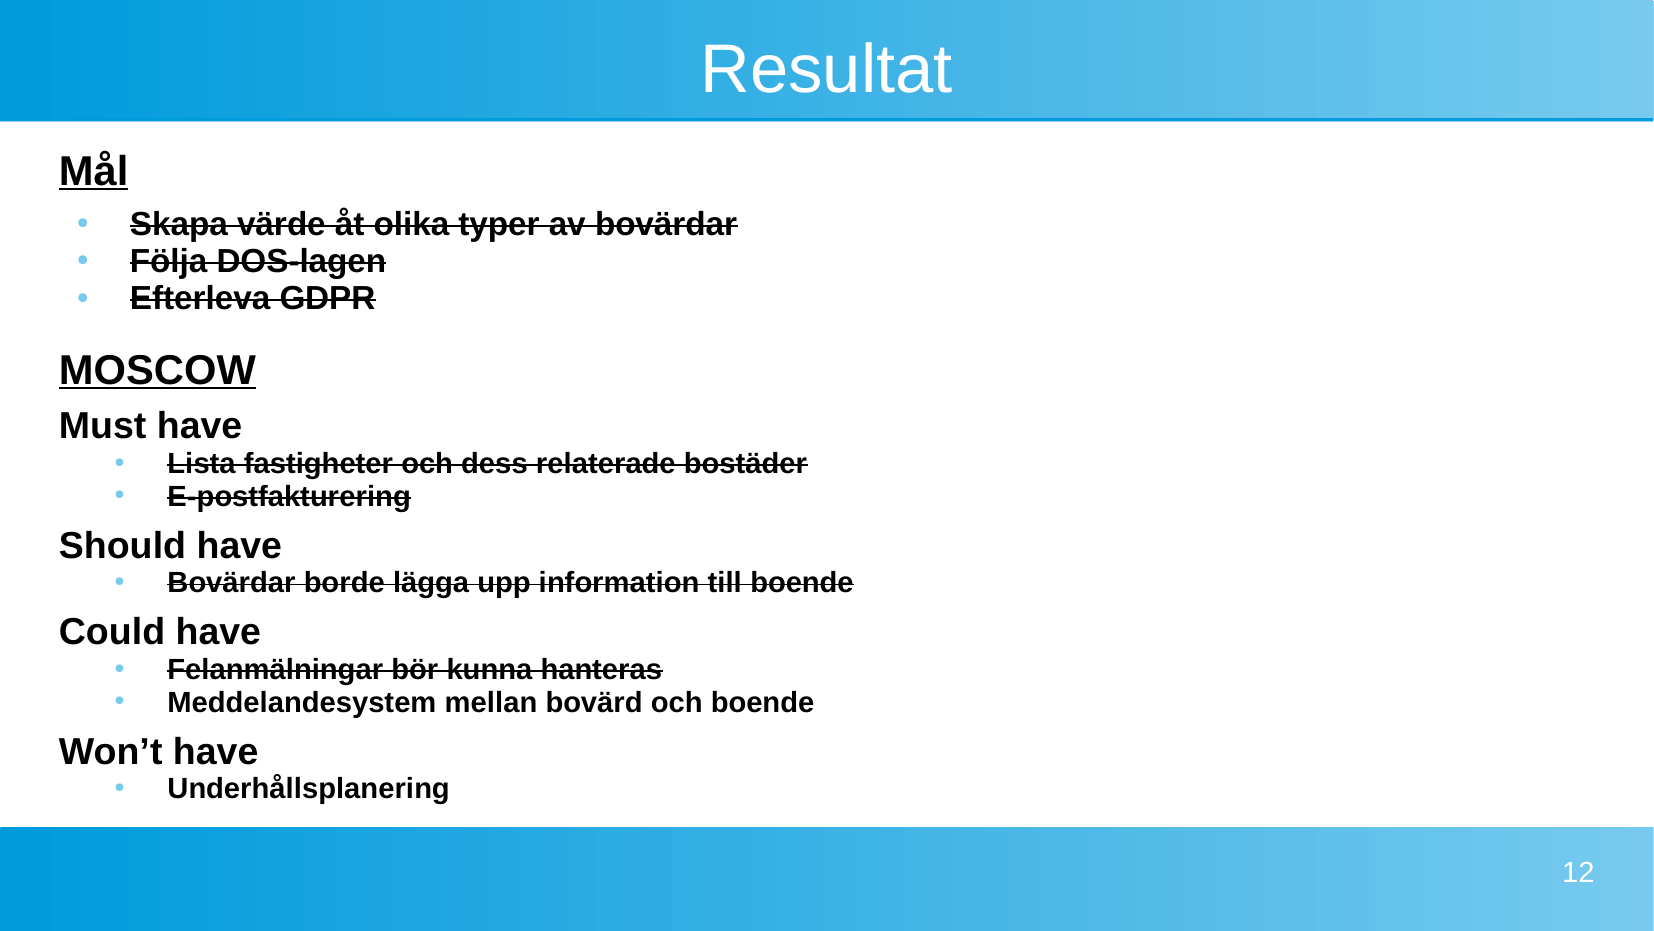

# Resultat
Mål
Skapa värde åt olika typer av bovärdar
Följa DOS-lagen
Efterleva GDPR
MOSCOW
Must have
Lista fastigheter och dess relaterade bostäder
E-postfakturering
Should have
Bovärdar borde lägga upp information till boende
Could have
Felanmälningar bör kunna hanteras
Meddelandesystem mellan bovärd och boende
Won’t have
Underhållsplanering
12